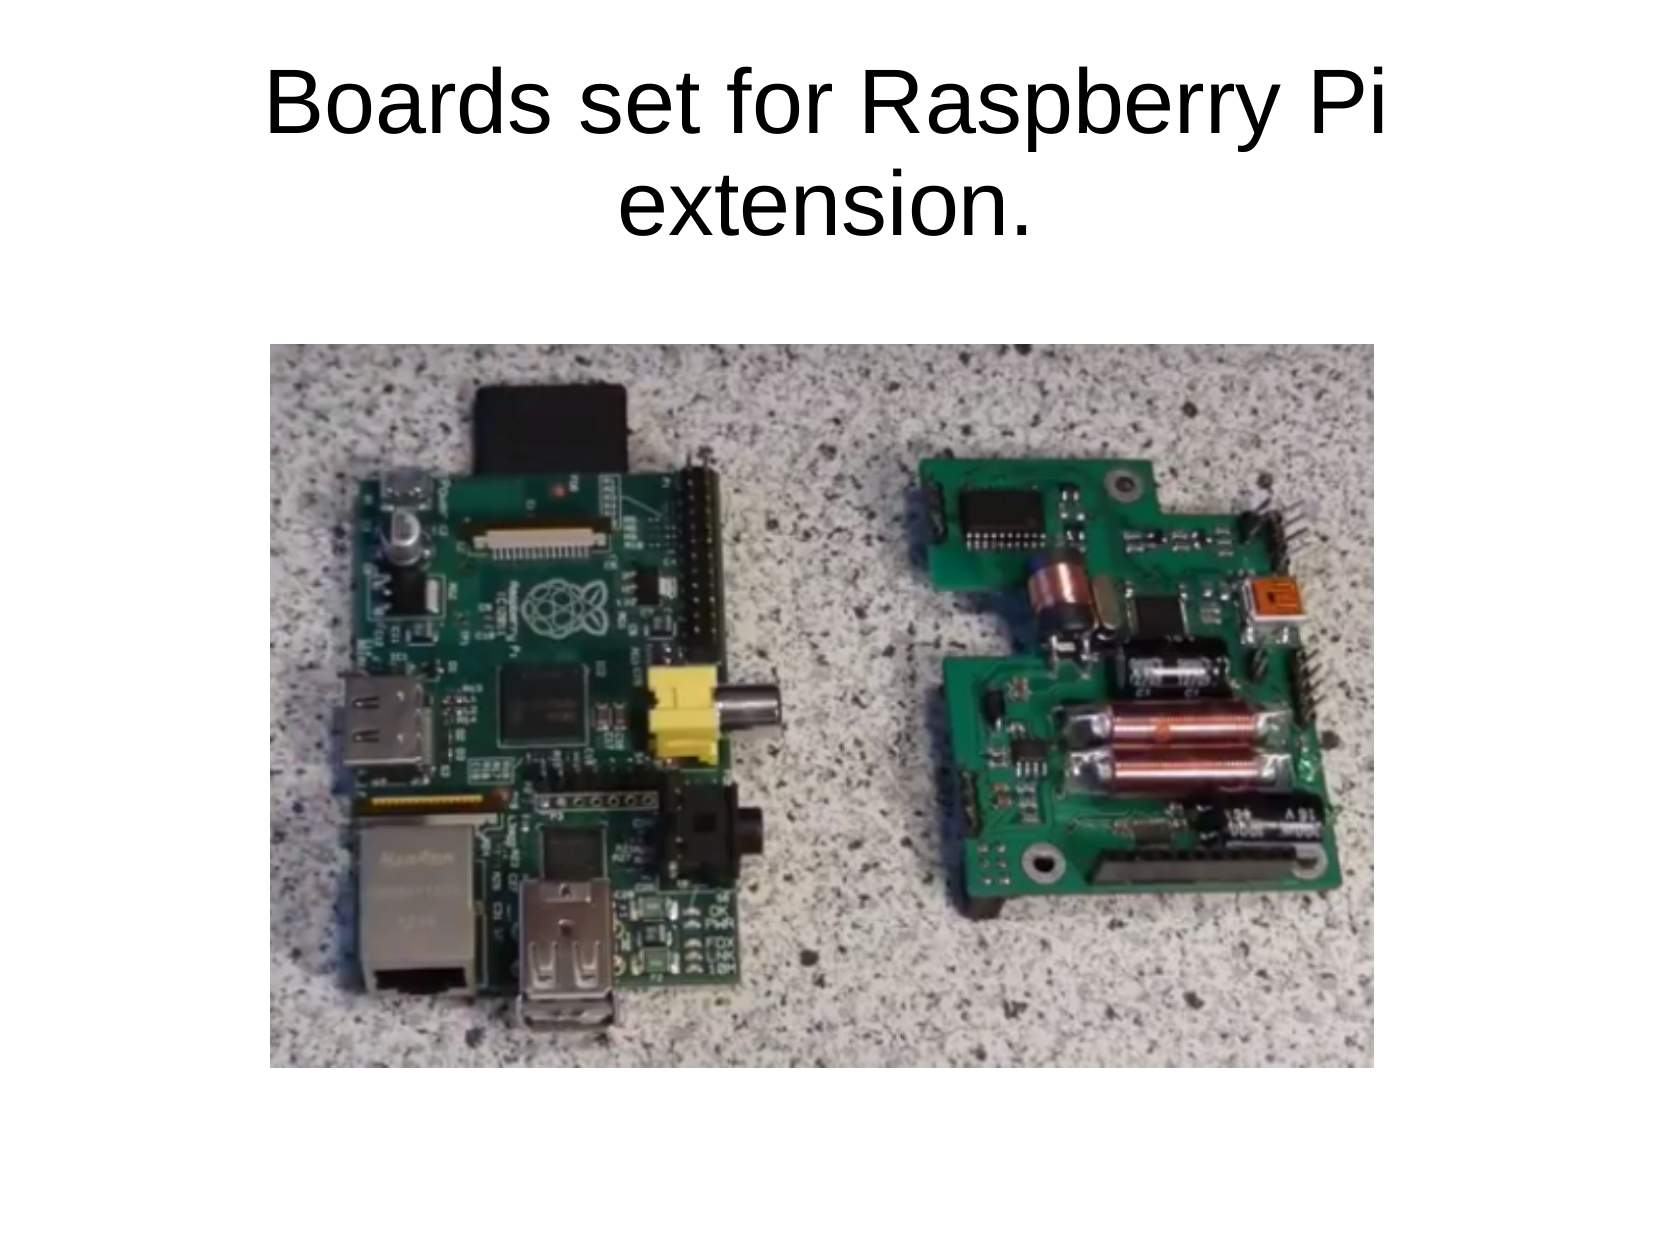

# Boards set for Raspberry Pi extension.